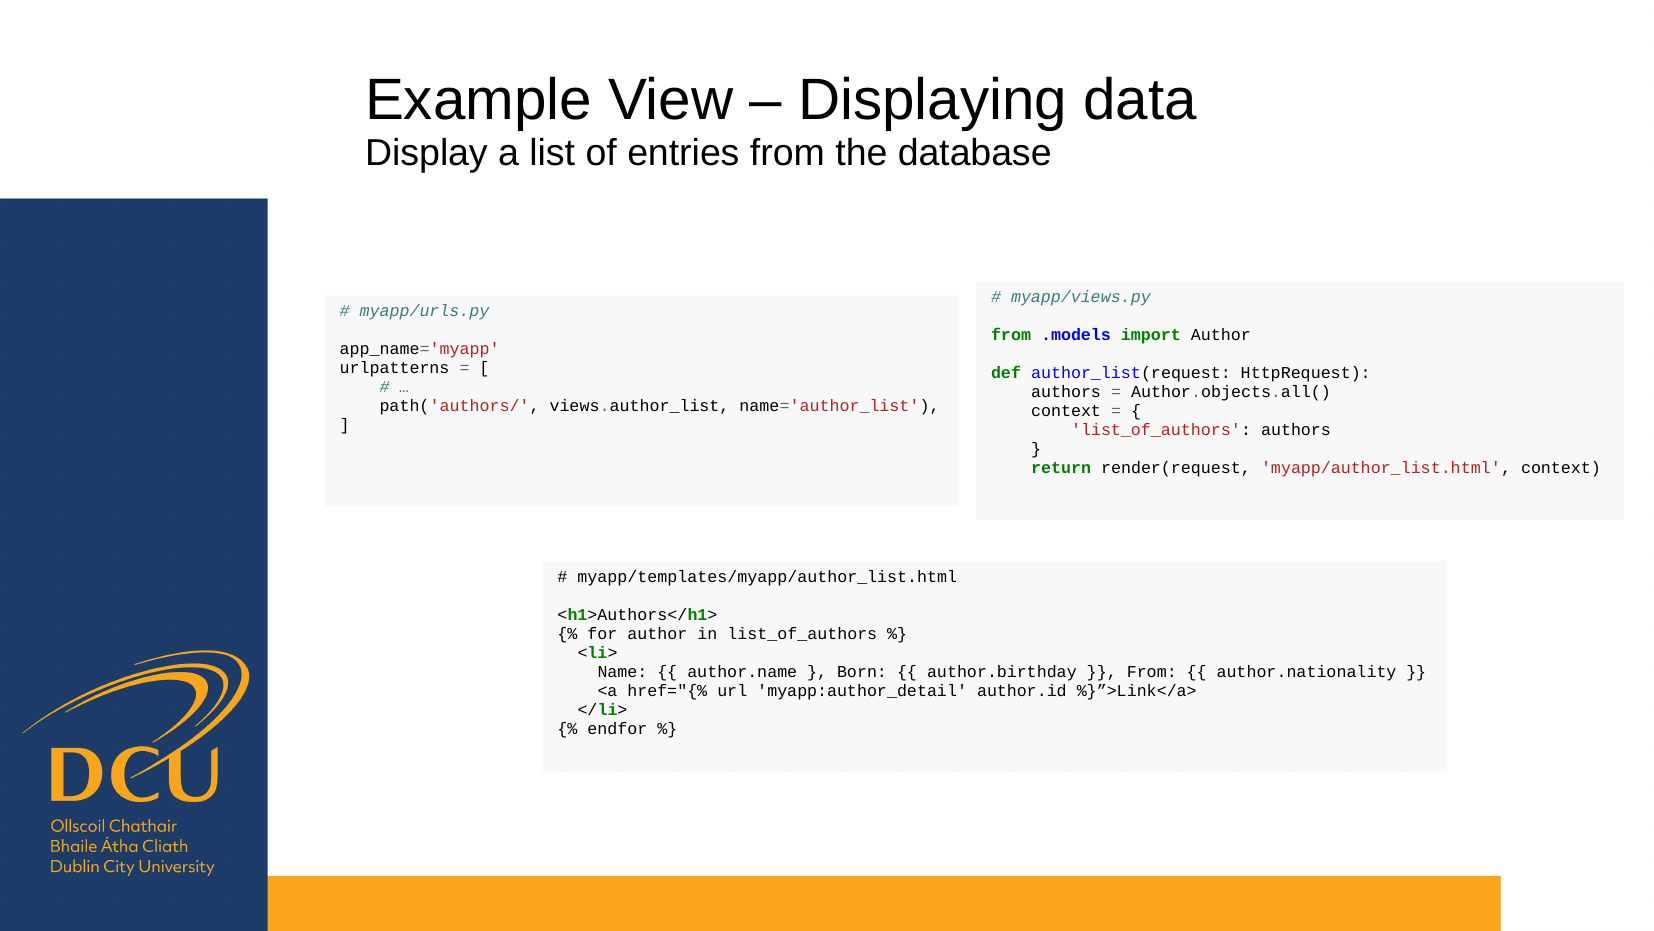

Example View – Displaying data
Display a list of entries from the database
# myapp/views.py
from .models import Author
def author_list(request: HttpRequest):
 authors = Author.objects.all()
 context = {
 'list_of_authors': authors
 }
 return render(request, 'myapp/author_list.html', context)
# myapp/urls.py
app_name='myapp'
urlpatterns = [
 # …
 path('authors/', views.author_list, name='author_list'),
]
# myapp/templates/myapp/author_list.html
<h1>Authors</h1>
{% for author in list_of_authors %}
 <li>
 Name: {{ author.name }, Born: {{ author.birthday }}, From: {{ author.nationality }}
 <a href="{% url 'myapp:author_detail' author.id %}”>Link</a>
 </li>
{% endfor %}